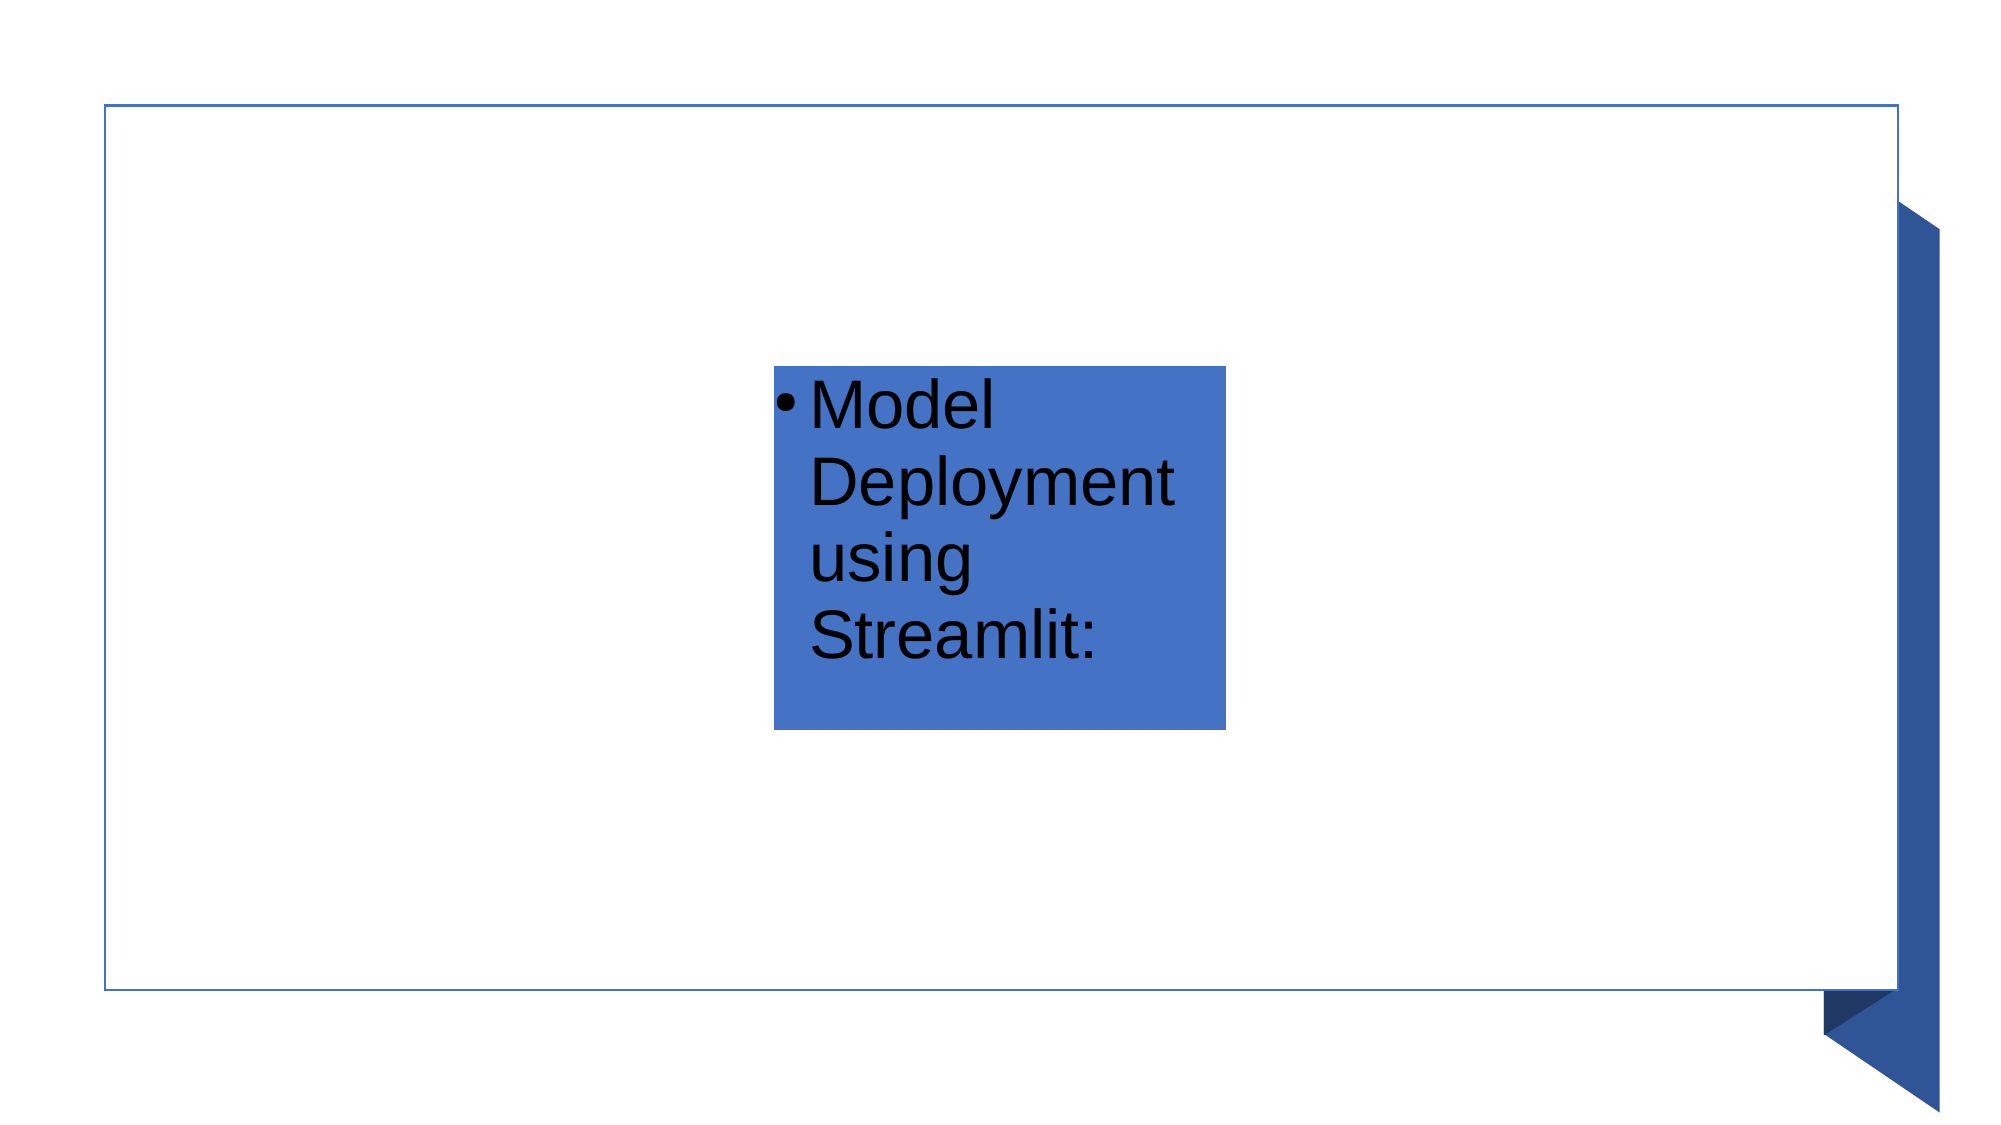

| Model Deployment using Streamlit: |
| --- |